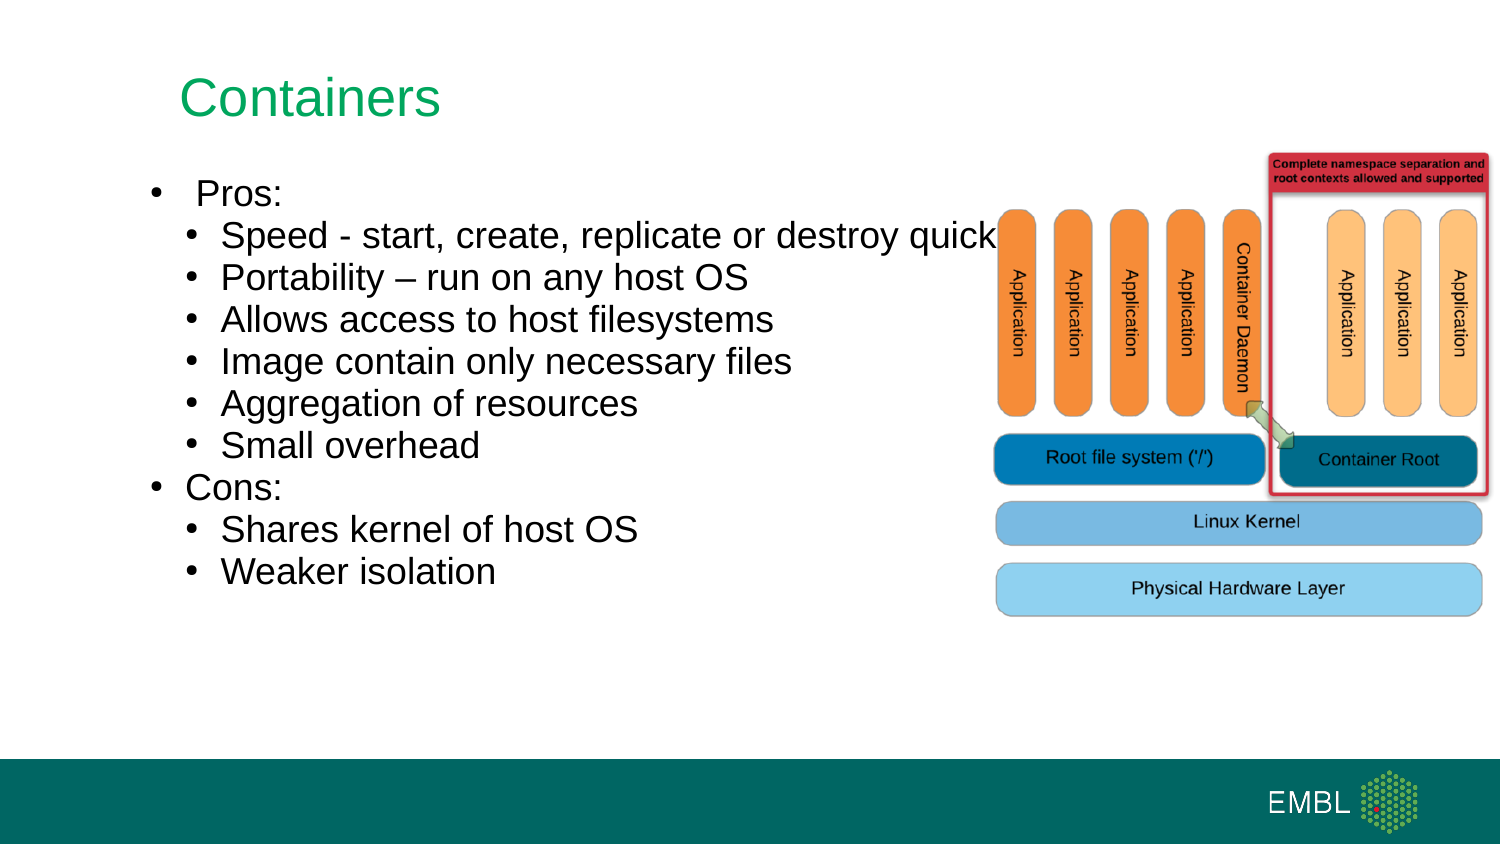

Containers
 Pros:
Speed - start, create, replicate or destroy quickly
Portability – run on any host OS
Allows access to host filesystems
Image contain only necessary files
Aggregation of resources
Small overhead
Cons:
Shares kernel of host OS
Weaker isolation